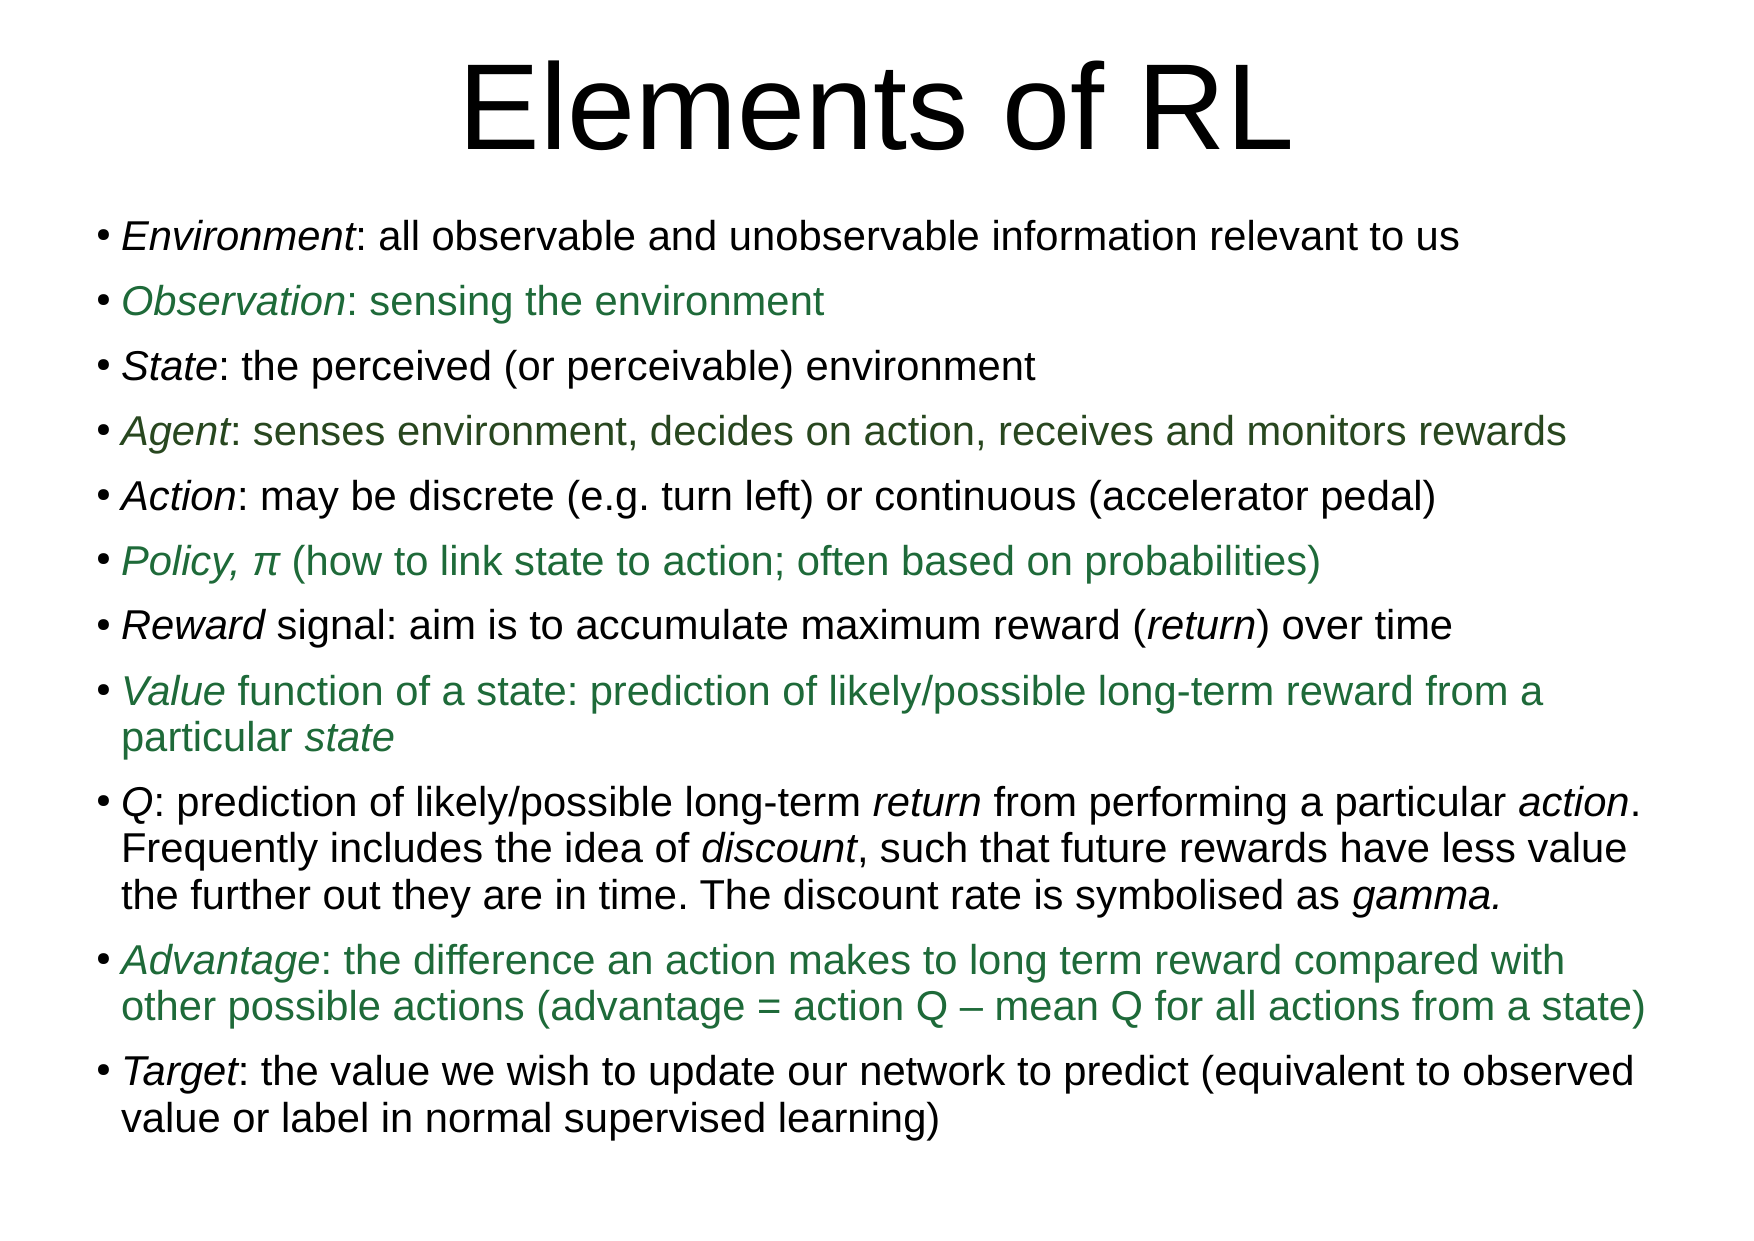

# Elements of RL
Environment: all observable and unobservable information relevant to us
Observation: sensing the environment
State: the perceived (or perceivable) environment
Agent: senses environment, decides on action, receives and monitors rewards
Action: may be discrete (e.g. turn left) or continuous (accelerator pedal)
Policy, π (how to link state to action; often based on probabilities)
Reward signal: aim is to accumulate maximum reward (return) over time
Value function of a state: prediction of likely/possible long-term reward from a particular state
Q: prediction of likely/possible long-term return from performing a particular action. Frequently includes the idea of discount, such that future rewards have less value the further out they are in time. The discount rate is symbolised as gamma.
Advantage: the difference an action makes to long term reward compared with other possible actions (advantage = action Q – mean Q for all actions from a state)
Target: the value we wish to update our network to predict (equivalent to observed value or label in normal supervised learning)